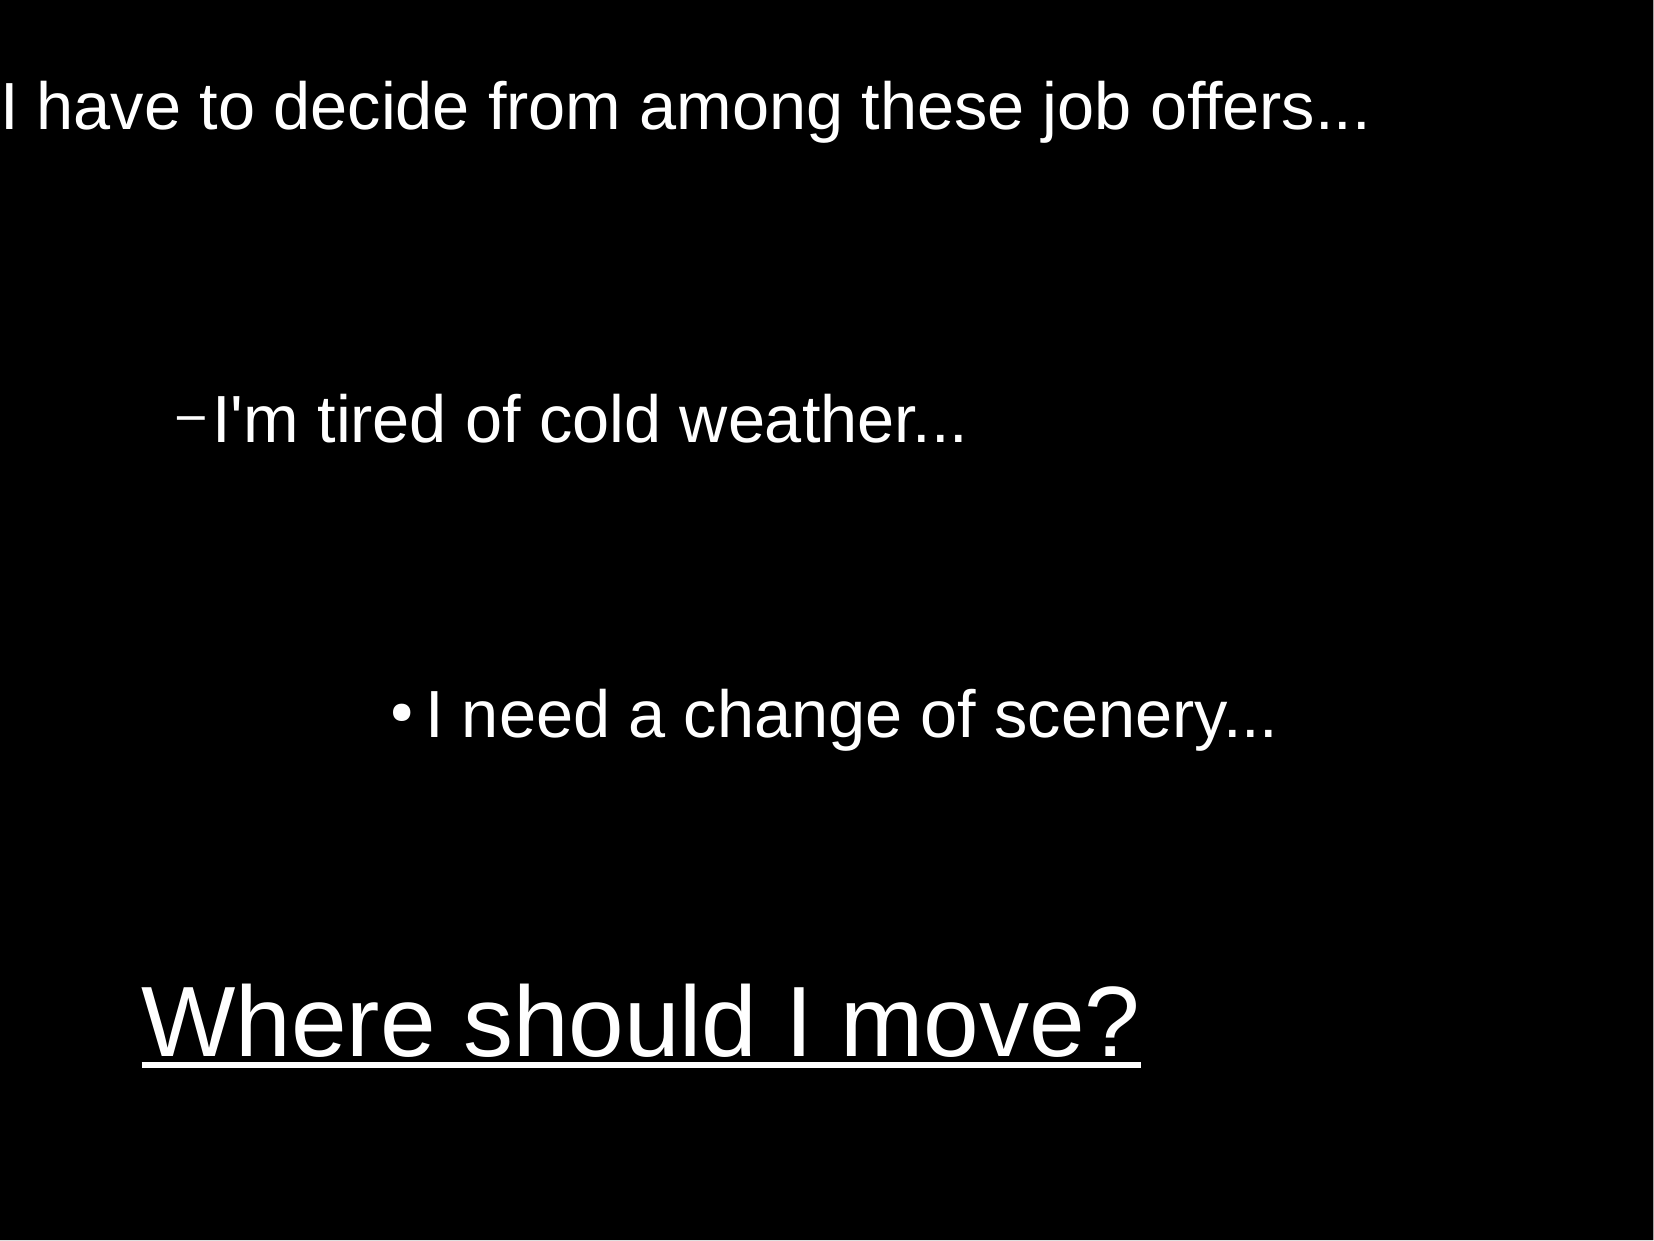

I have to decide from among these job offers...
I'm tired of cold weather...
I need a change of scenery...
Where should I move?
#